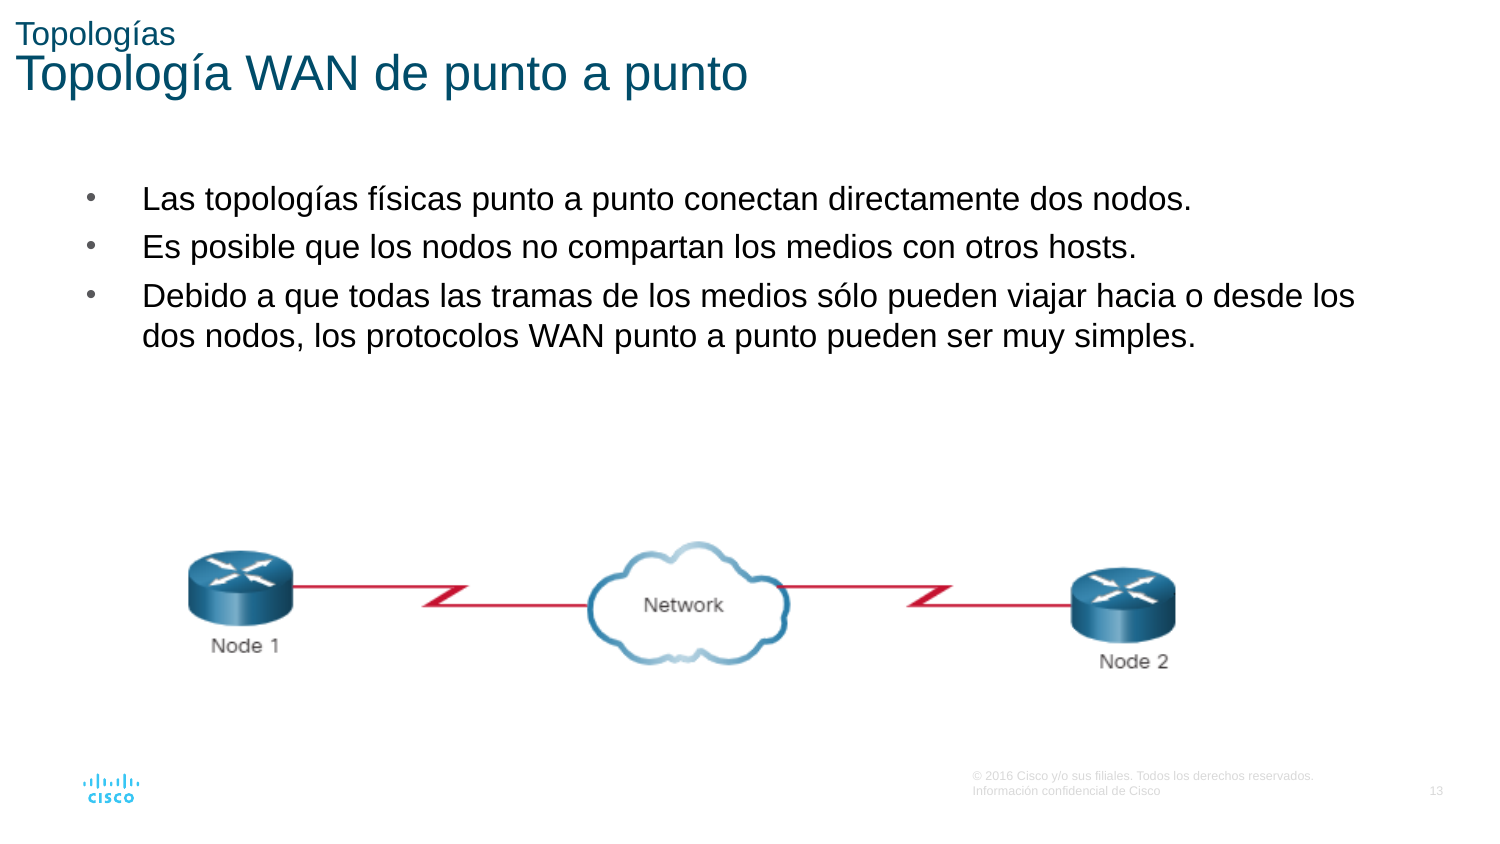

# Topologías Topología WAN de punto a punto
Las topologías físicas punto a punto conectan directamente dos nodos.
Es posible que los nodos no compartan los medios con otros hosts.
Debido a que todas las tramas de los medios sólo pueden viajar hacia o desde los dos nodos, los protocolos WAN punto a punto pueden ser muy simples.